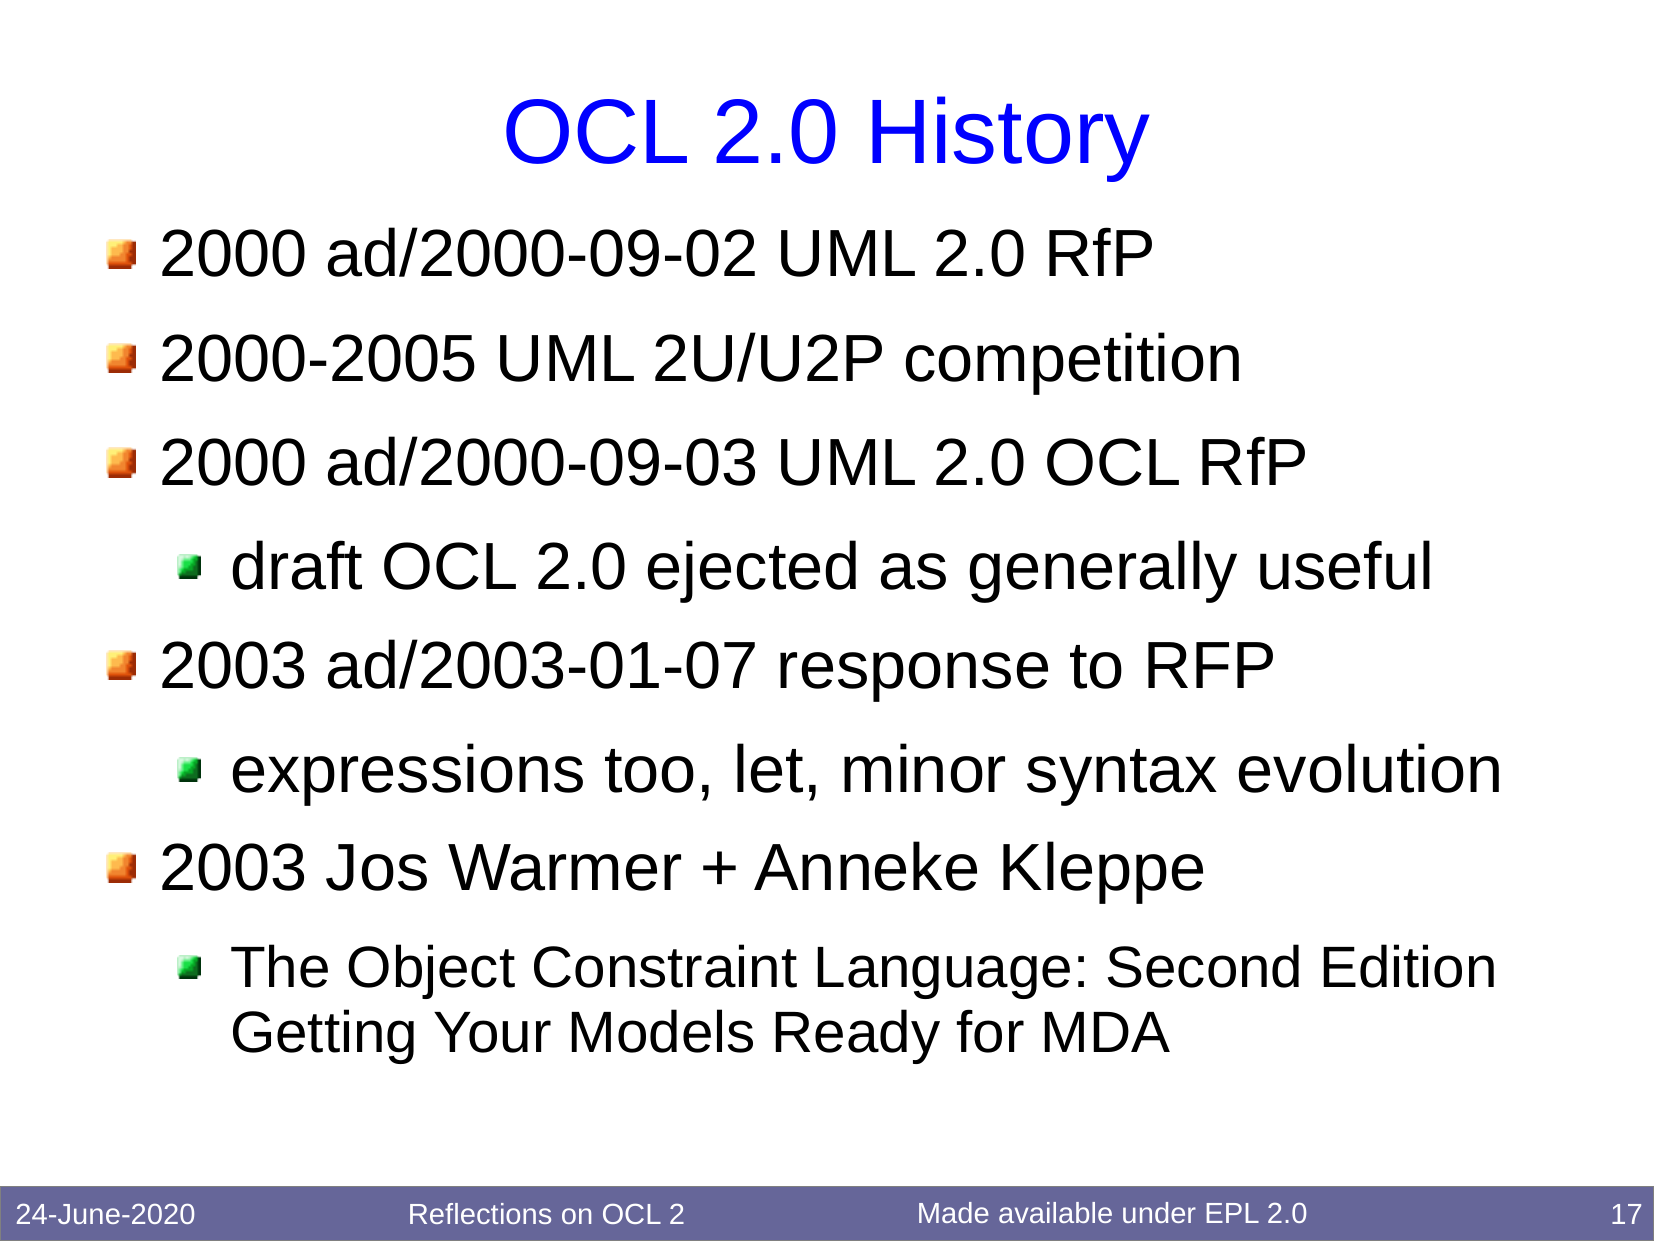

# OCL 2.0 History
2000 ad/2000-09-02 UML 2.0 RfP
2000-2005 UML 2U/U2P competition
2000 ad/2000-09-03 UML 2.0 OCL RfP
draft OCL 2.0 ejected as generally useful
2003 ad/2003-01-07 response to RFP
expressions too, let, minor syntax evolution
2003 Jos Warmer + Anneke Kleppe
The Object Constraint Language: Second Edition
Getting Your Models Ready for MDA
24-June-2020
Reflections on OCL 2
17